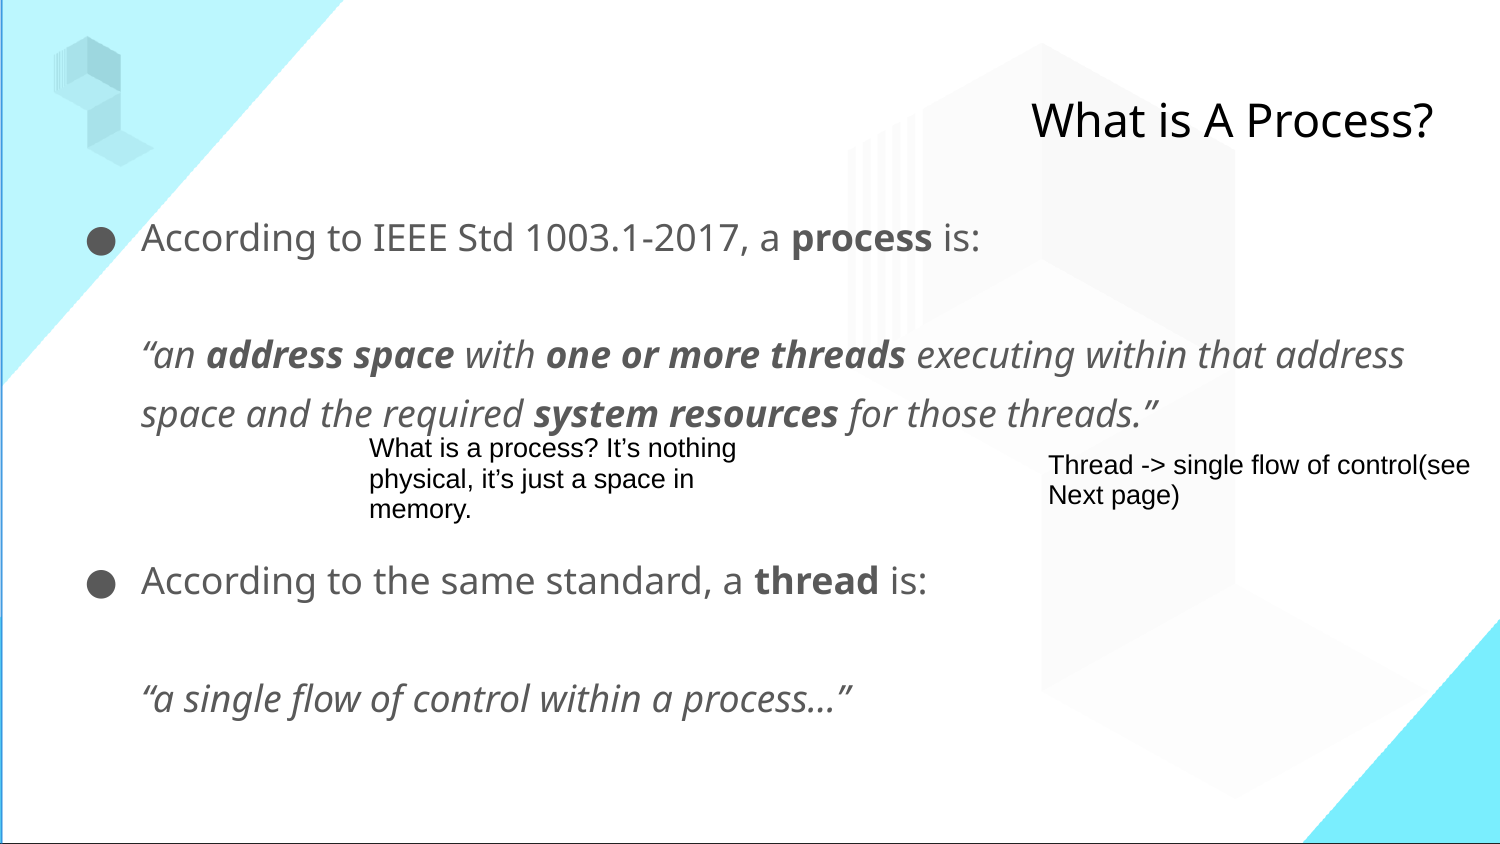

# What is A Process?
According to IEEE Std 1003.1-2017, a process is:
“an address space with one or more threads executing within that address space and the required system resources for those threads.”
According to the same standard, a thread is:
“a single flow of control within a process...”
What is a process? It’s nothing physical, it’s just a space in memory.
Thread -> single flow of control(see
Next page)